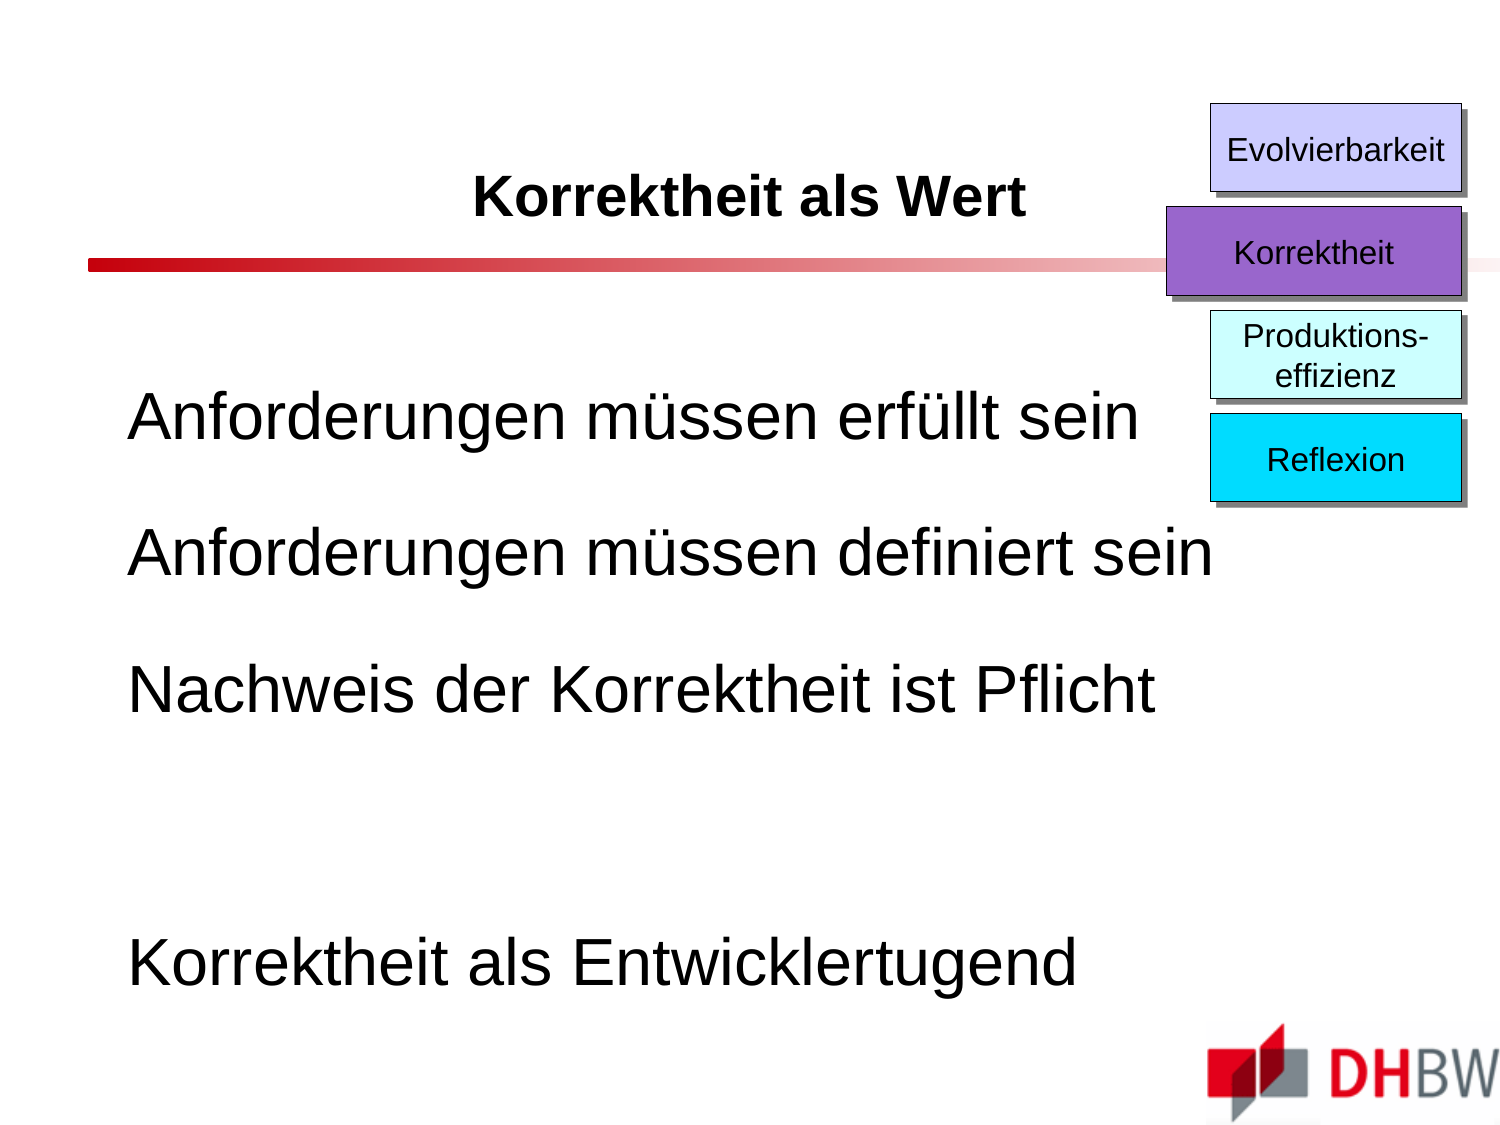

# Korrektheit als Wert
Evolvierbarkeit
Korrektheit
Produktions-
effizienz
Anforderungen müssen erfüllt sein
Anforderungen müssen definiert sein
Nachweis der Korrektheit ist Pflicht
Korrektheit als Entwicklertugend
Reflexion